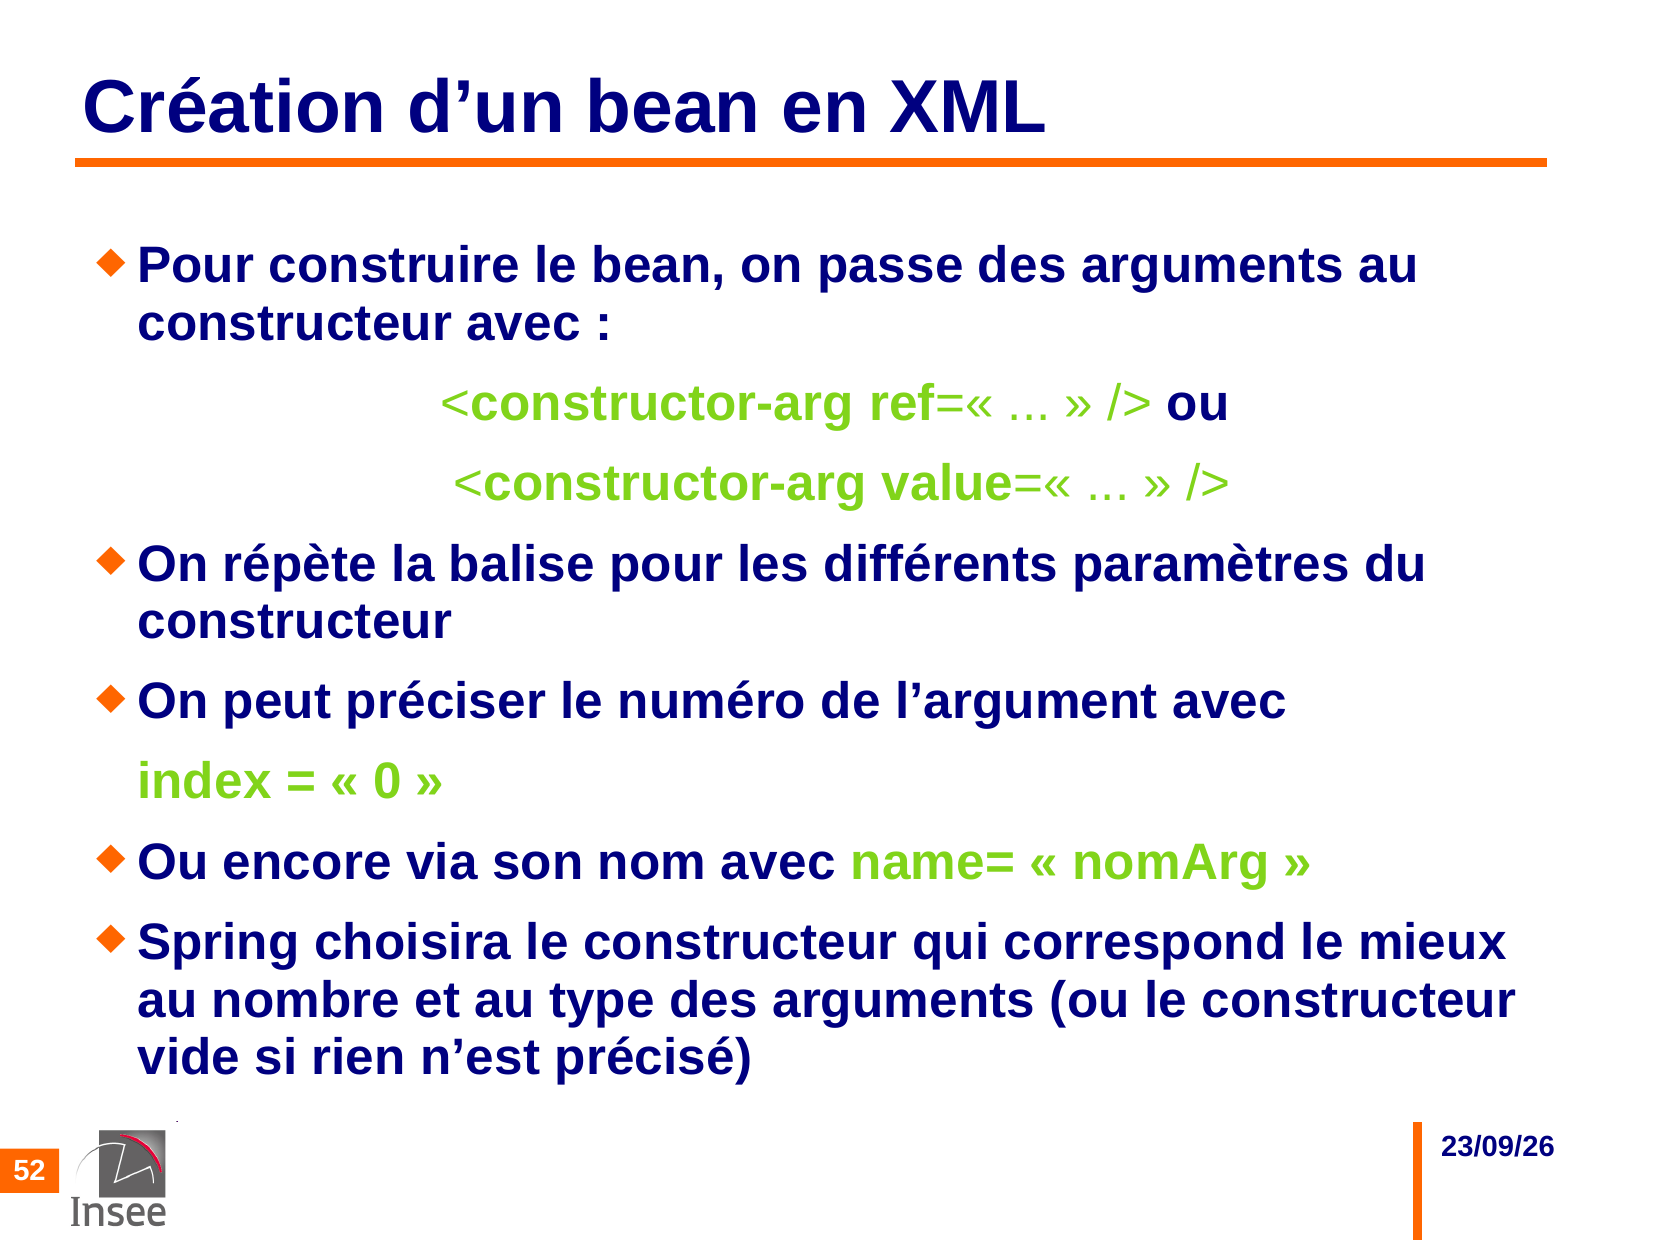

# Création d’un bean en XML
Pour construire le bean, on passe des arguments au constructeur avec :
<constructor-arg ref=« ... » /> ou
<constructor-arg value=« ... » />
On répète la balise pour les différents paramètres du constructeur
On peut préciser le numéro de l’argument avec
index = « 0 »
Ou encore via son nom avec name= « nomArg »
Spring choisira le constructeur qui correspond le mieux au nombre et au type des arguments (ou le constructeur vide si rien n’est précisé)
52